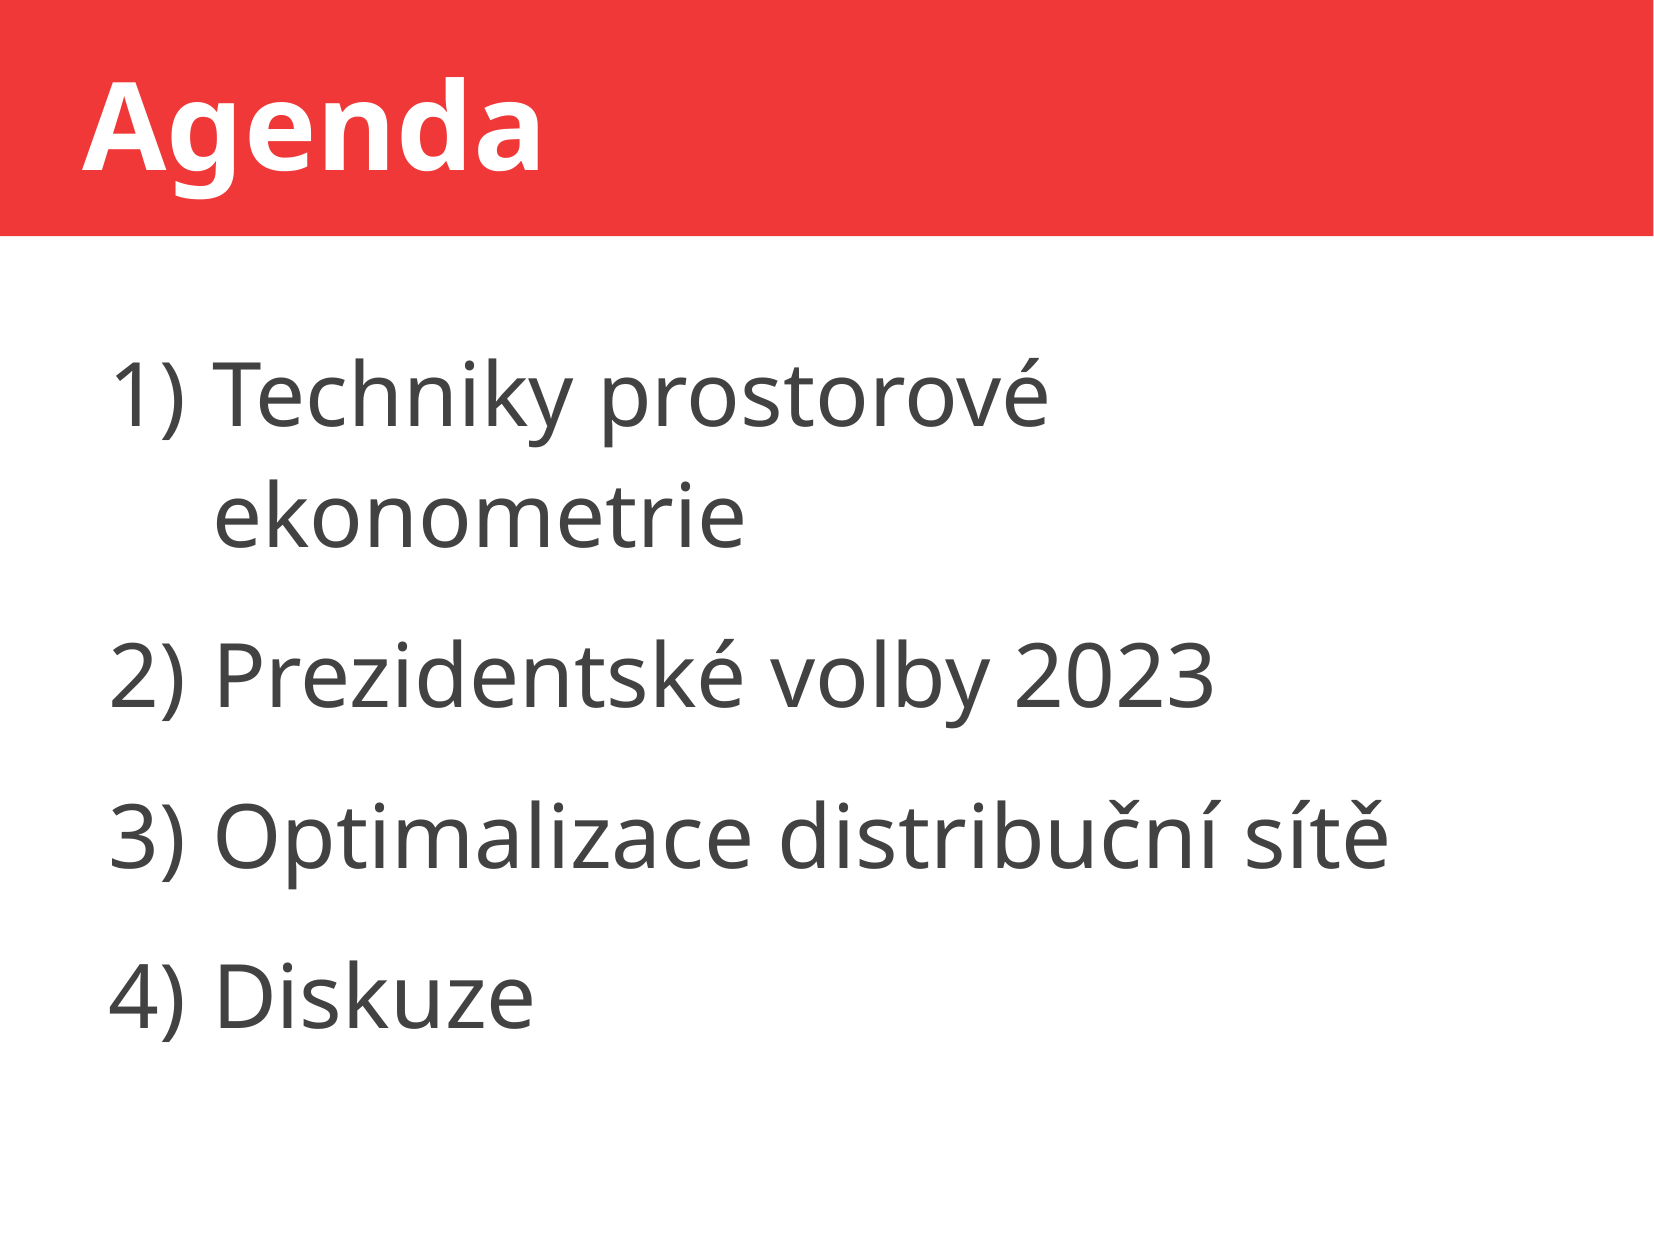

# Agenda
Techniky prostorové ekonometrie
Prezidentské volby 2023
Optimalizace distribuční sítě
Diskuze